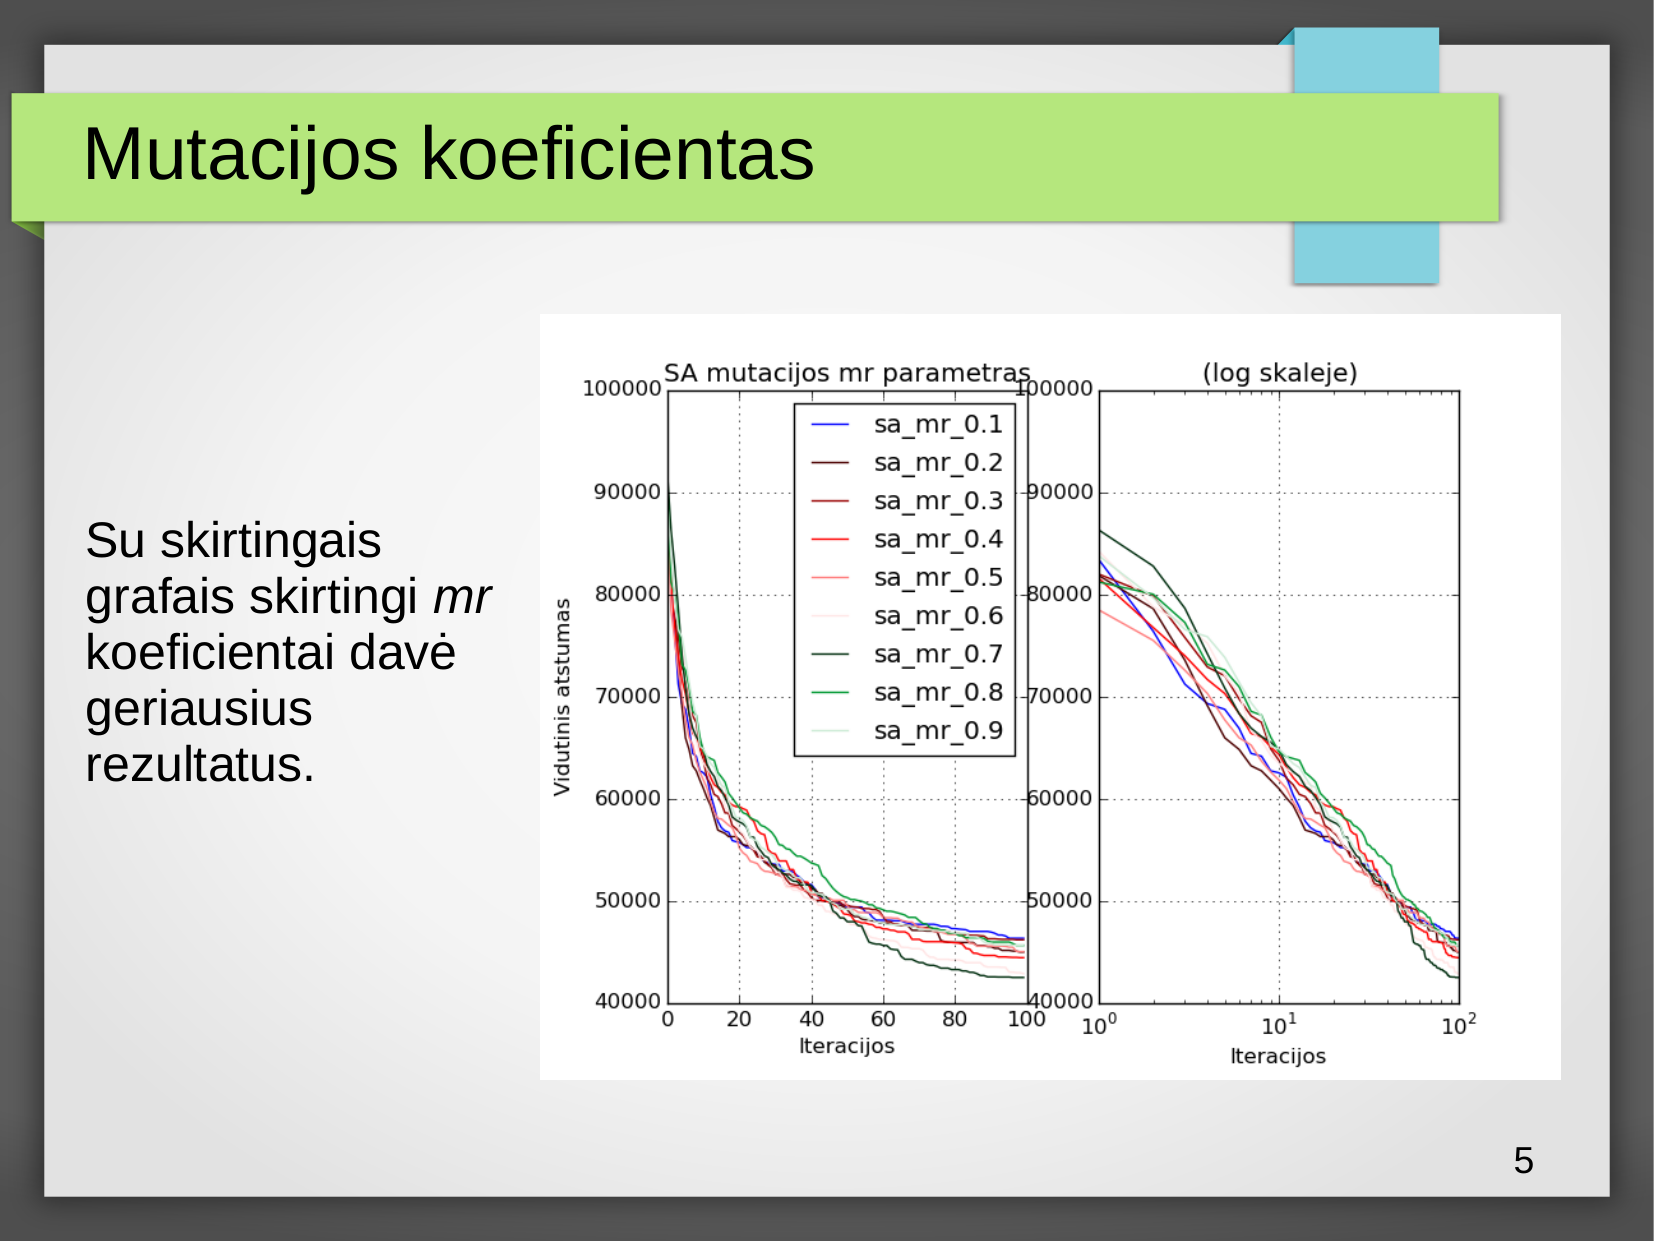

# Mutacijos koeficientas
Su skirtingais grafais skirtingi mr koeficientai davė geriausius rezultatus.